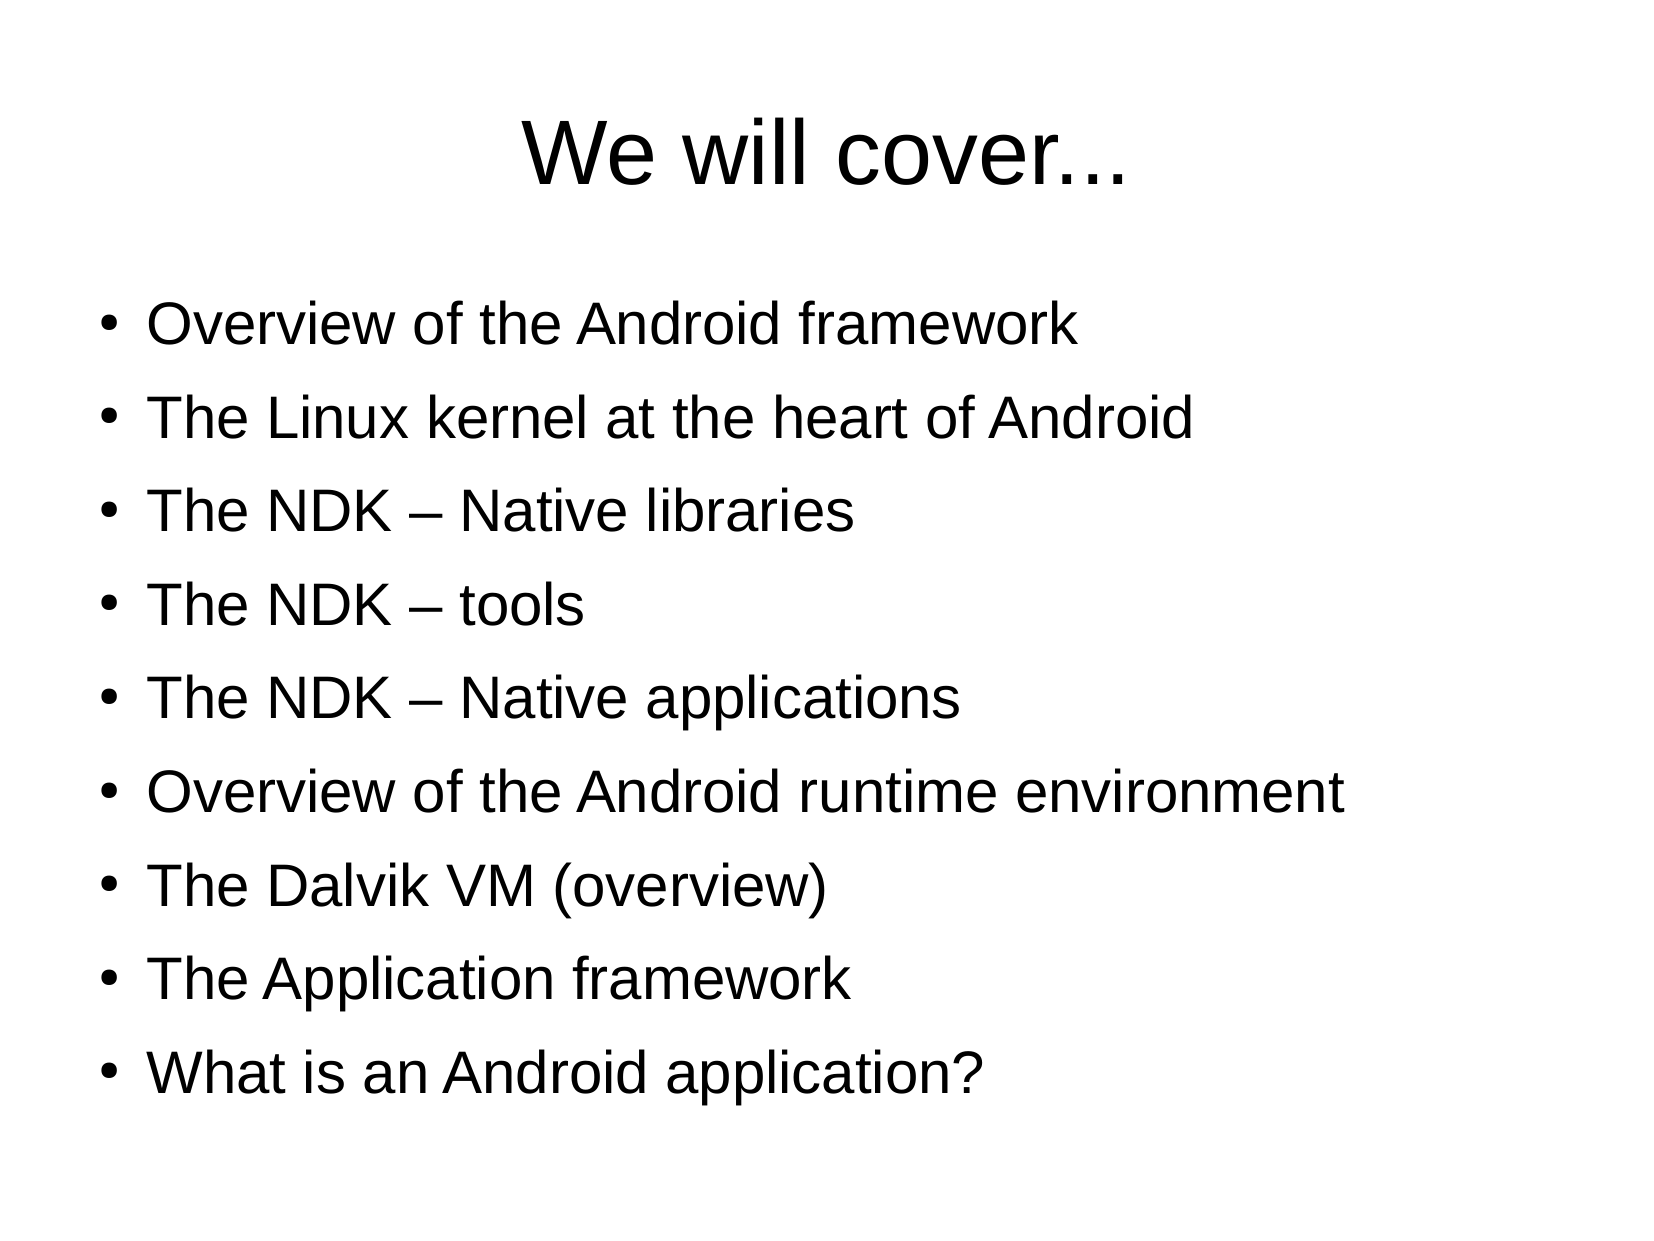

# We will cover...
Overview of the Android framework
The Linux kernel at the heart of Android
The NDK – Native libraries
The NDK – tools
The NDK – Native applications
Overview of the Android runtime environment
The Dalvik VM (overview)
The Application framework
What is an Android application?